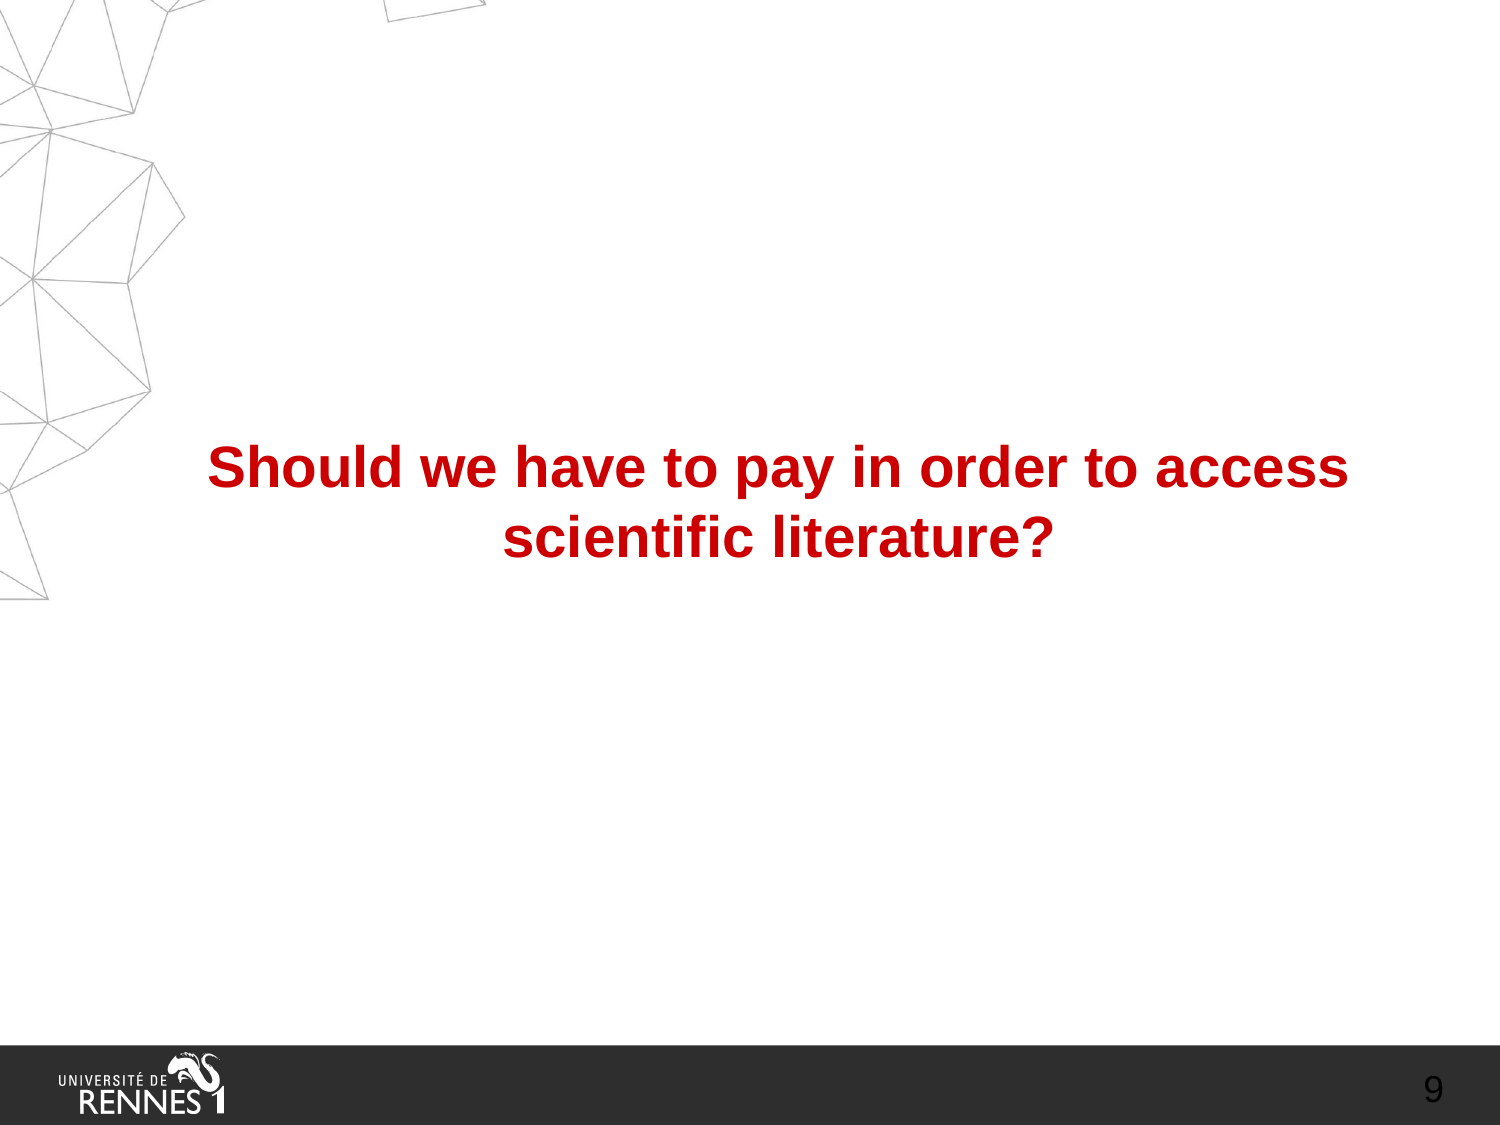

Should we have to pay in order to access scientific literature?